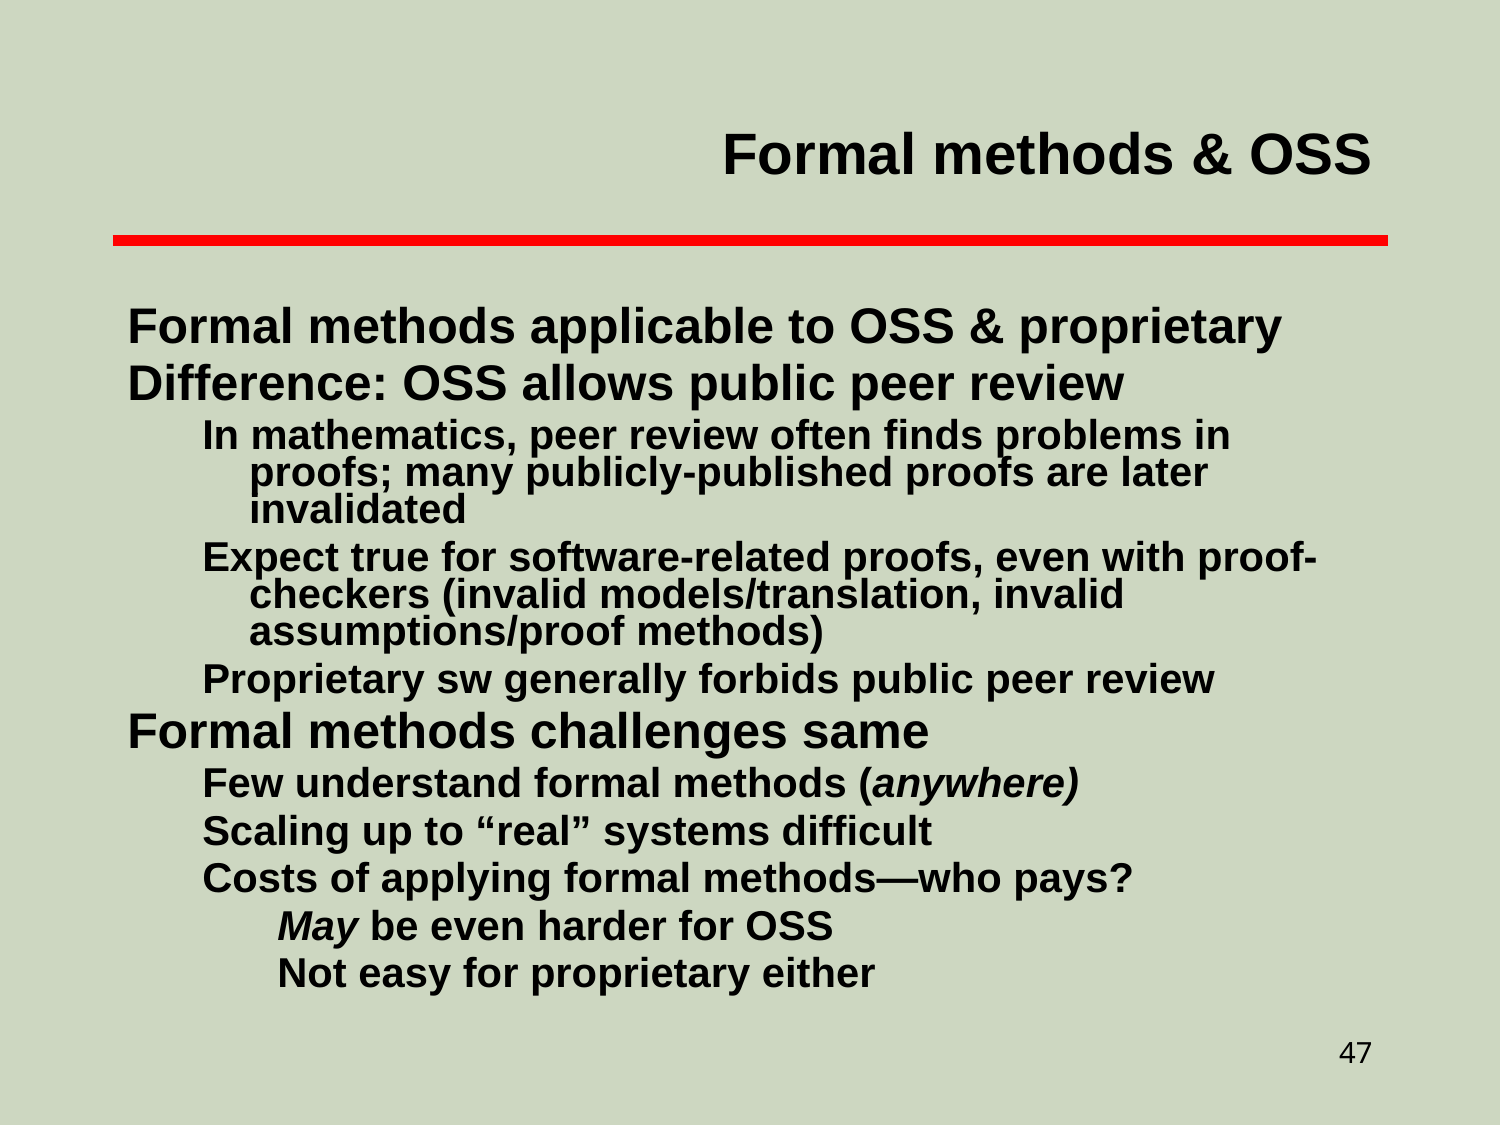

# Formal methods & OSS
Formal methods applicable to OSS & proprietary
Difference: OSS allows public peer review
In mathematics, peer review often finds problems in proofs; many publicly-published proofs are later invalidated
Expect true for software-related proofs, even with proof-checkers (invalid models/translation, invalid assumptions/proof methods)
Proprietary sw generally forbids public peer review
Formal methods challenges same
Few understand formal methods (anywhere)
Scaling up to “real” systems difficult
Costs of applying formal methods—who pays?
May be even harder for OSS
Not easy for proprietary either